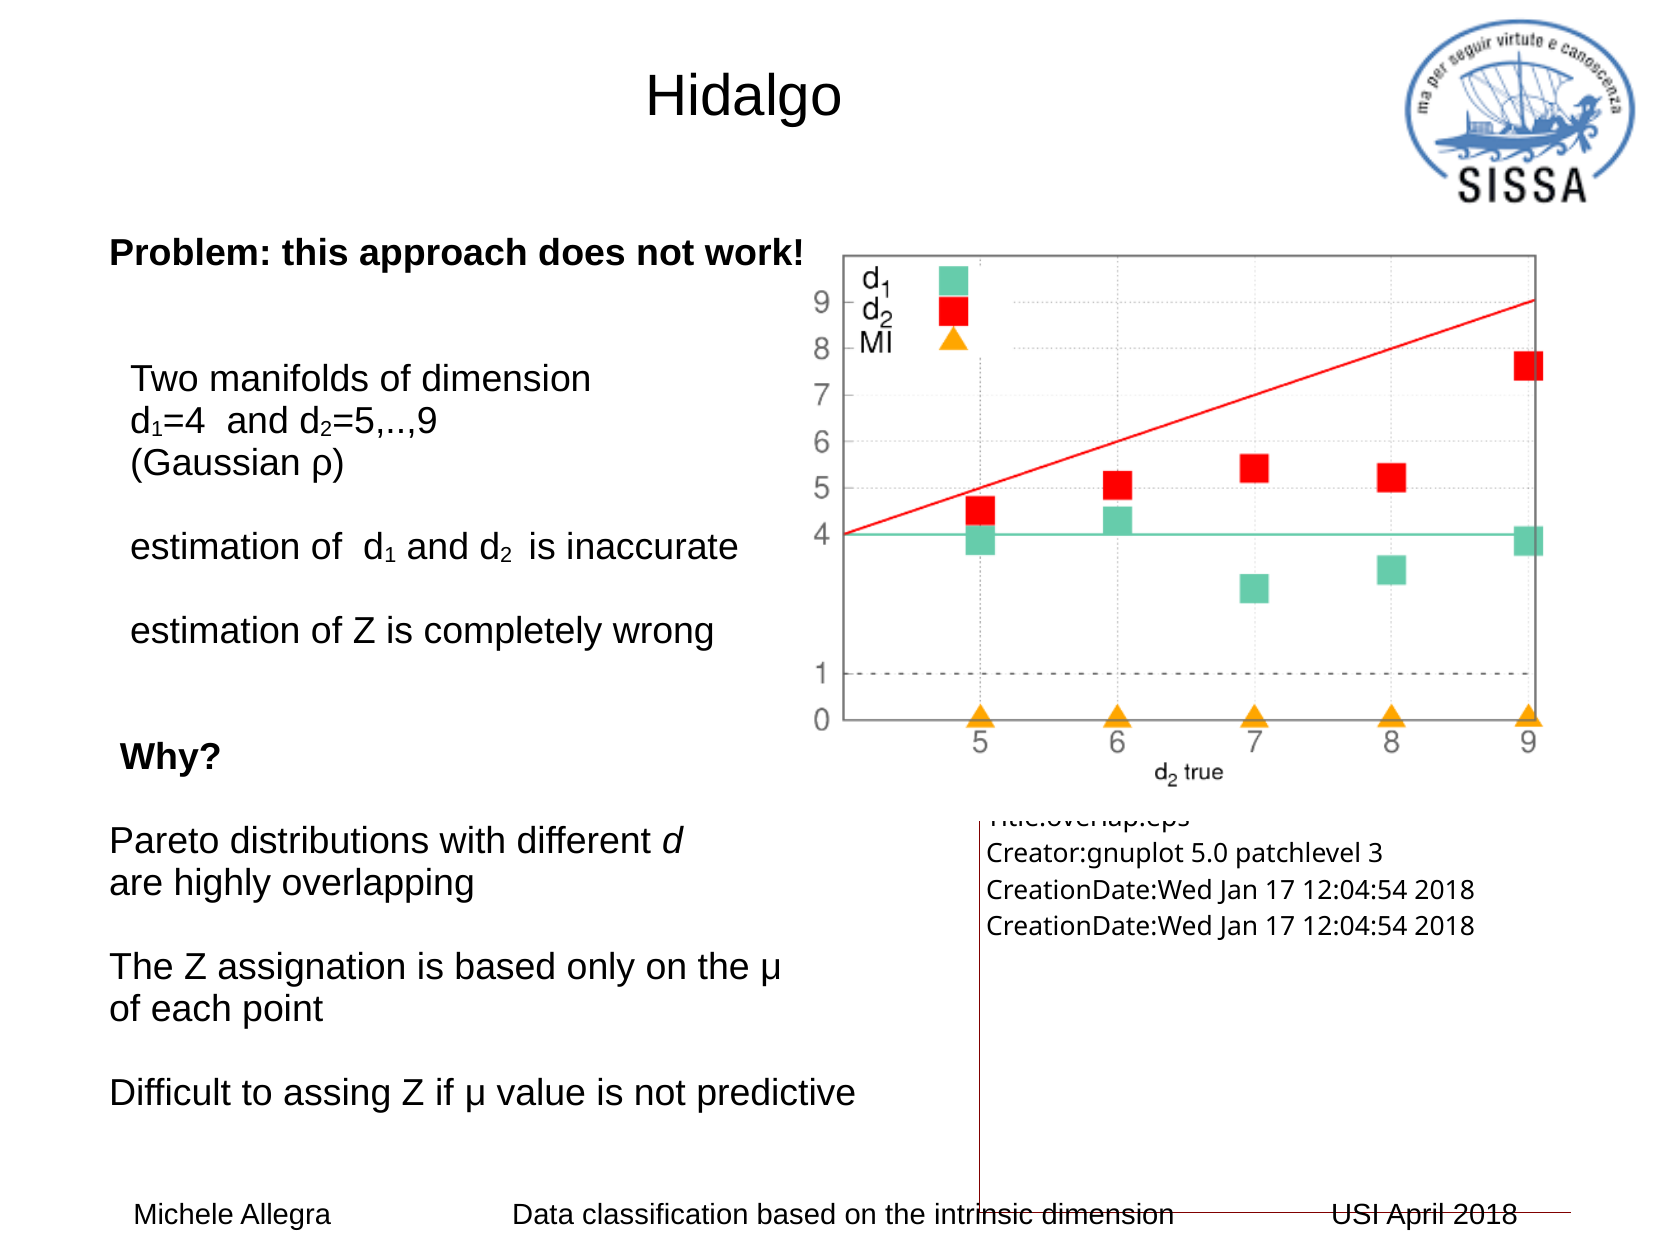

# Hidalgo
Problem: this approach does not work!
 Two manifolds of dimension
 d1=4 and d2=5,..,9
 (Gaussian ρ)
 estimation of d1 and d2 is inaccurate
 estimation of Z is completely wrong
 Why?
Pareto distributions with different d
are highly overlapping
The Z assignation is based only on the μ
of each point
Difficult to assing Z if μ value is not predictive
Michele Allegra Data classification based on the intrinsic dimension USI April 2018